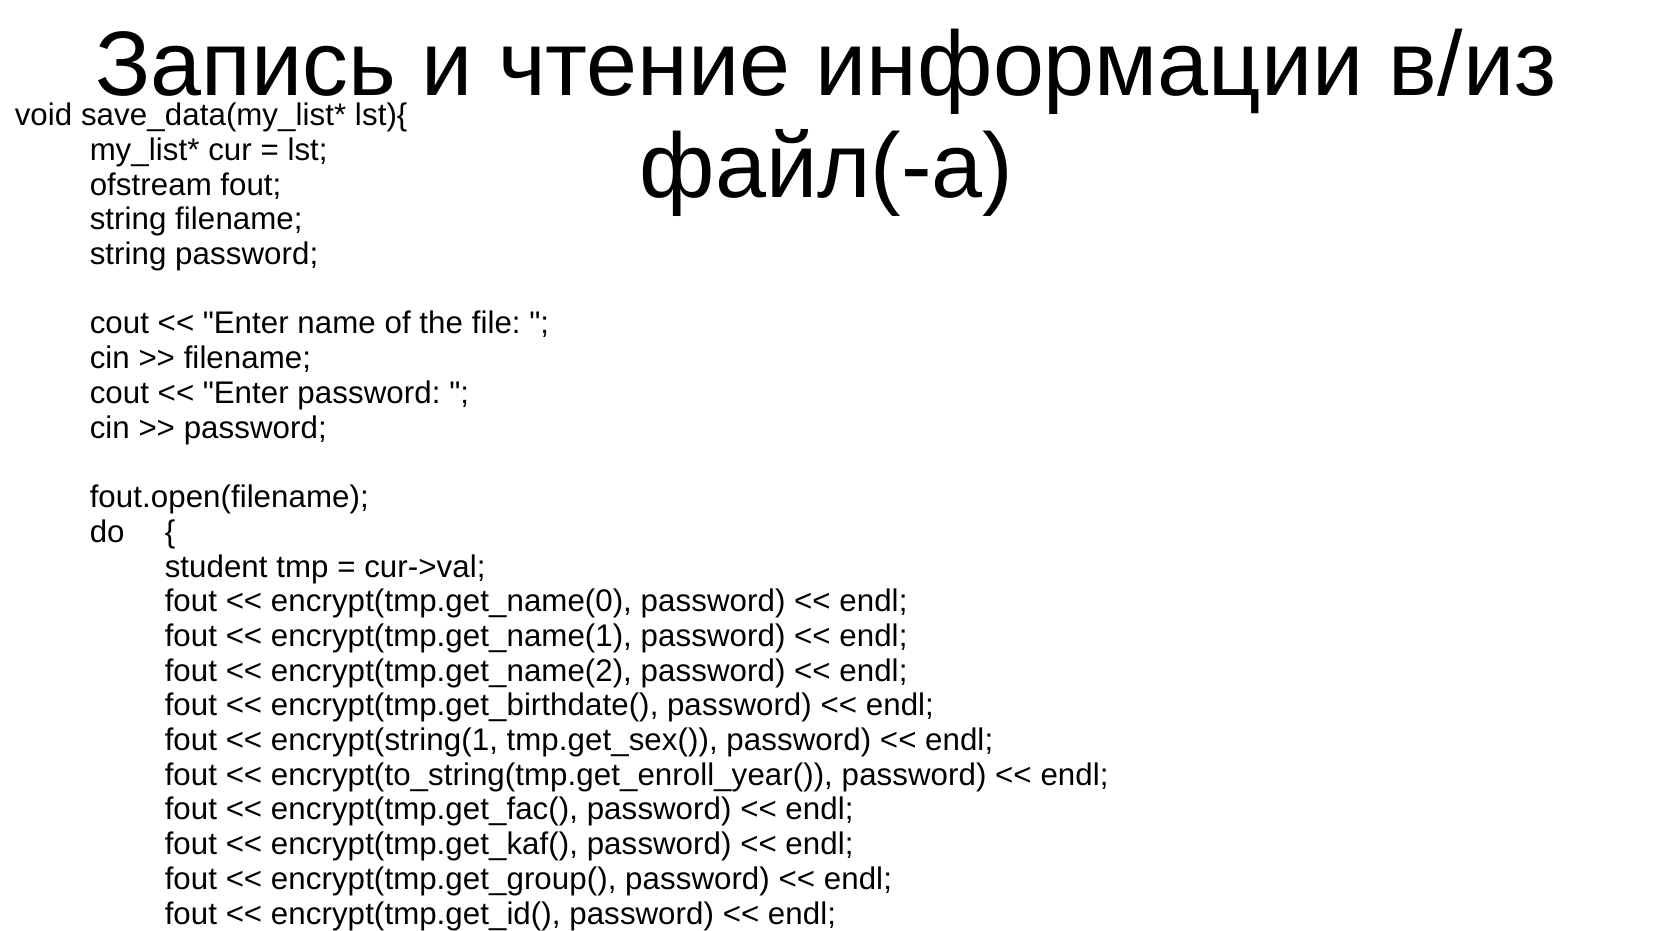

# Запись и чтение информации в/из файл(-а)
void save_data(my_list* lst){
	my_list* cur = lst;
	ofstream fout;
	string filename;
	string password;
	cout << "Enter name of the file: ";
	cin >> filename;
	cout << "Enter password: ";
	cin >> password;
	fout.open(filename);
	do	{
		student tmp = cur->val;
		fout << encrypt(tmp.get_name(0), password) << endl;
		fout << encrypt(tmp.get_name(1), password) << endl;
		fout << encrypt(tmp.get_name(2), password) << endl;
		fout << encrypt(tmp.get_birthdate(), password) << endl;
		fout << encrypt(string(1, tmp.get_sex()), password) << endl;
		fout << encrypt(to_string(tmp.get_enroll_year()), password) << endl;
		fout << encrypt(tmp.get_fac(), password) << endl;
		fout << encrypt(tmp.get_kaf(), password) << endl;
		fout << encrypt(tmp.get_group(), password) << endl;
		fout << encrypt(tmp.get_id(), password) << endl;